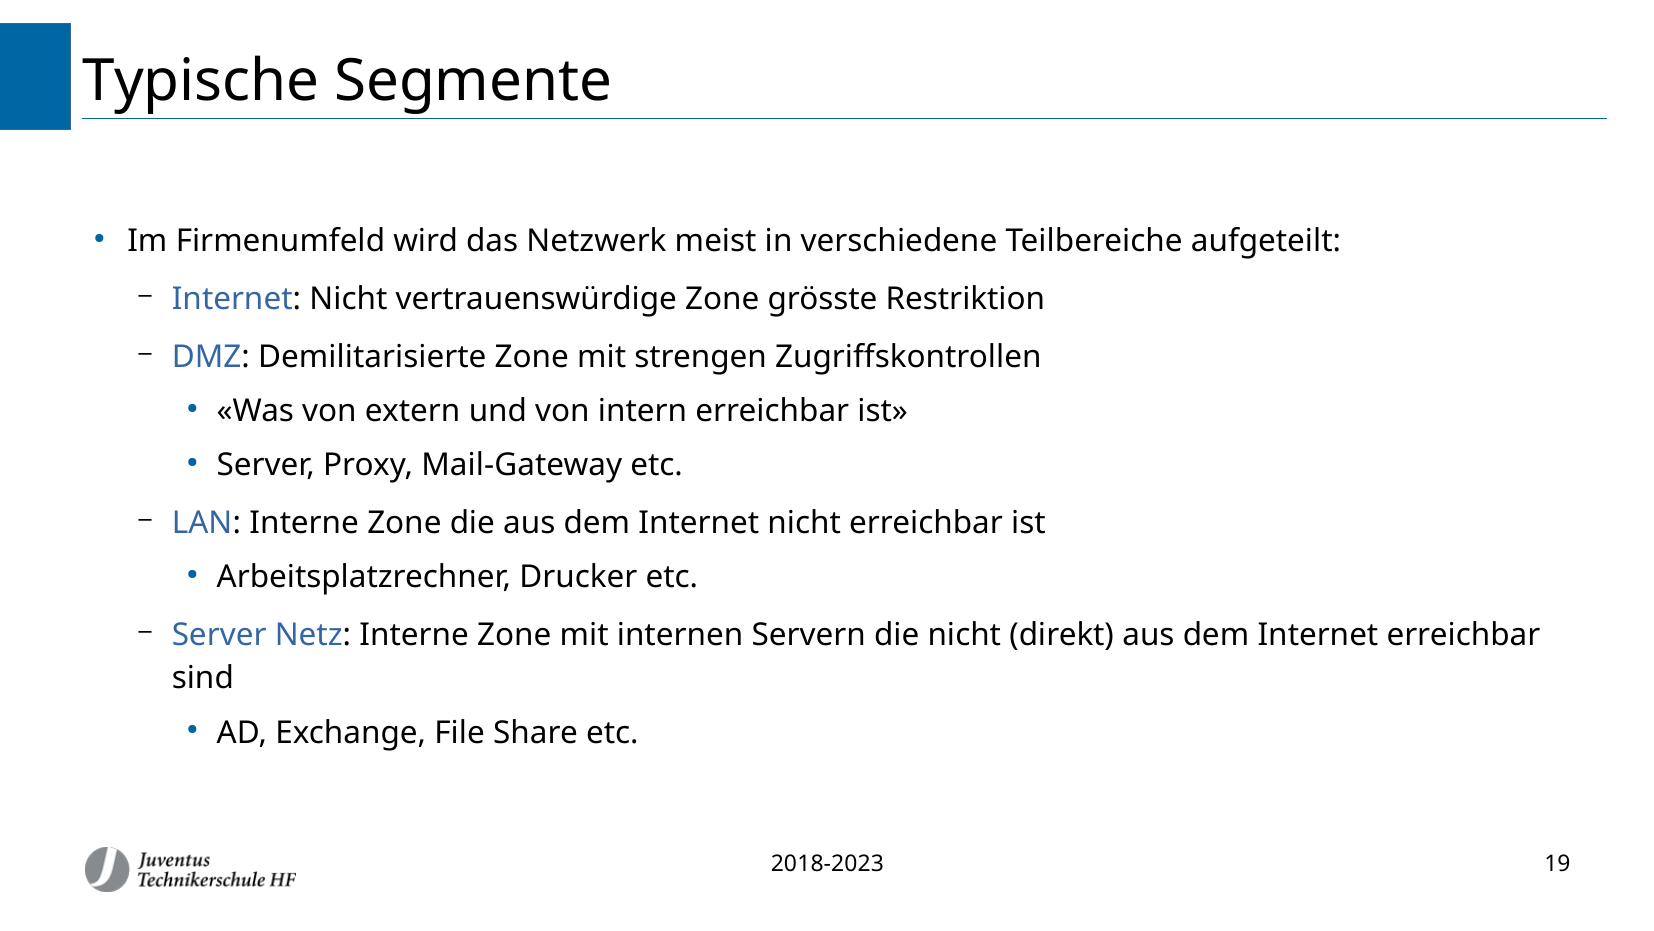

# Typische Segmente
Im Firmenumfeld wird das Netzwerk meist in verschiedene Teilbereiche aufgeteilt:
Internet: Nicht vertrauenswürdige Zone grösste Restriktion
DMZ: Demilitarisierte Zone mit strengen Zugriffskontrollen
«Was von extern und von intern erreichbar ist»
Server, Proxy, Mail-Gateway etc.
LAN: Interne Zone die aus dem Internet nicht erreichbar ist
Arbeitsplatzrechner, Drucker etc.
Server Netz: Interne Zone mit internen Servern die nicht (direkt) aus dem Internet erreichbar sind
AD, Exchange, File Share etc.
2018-2023
19